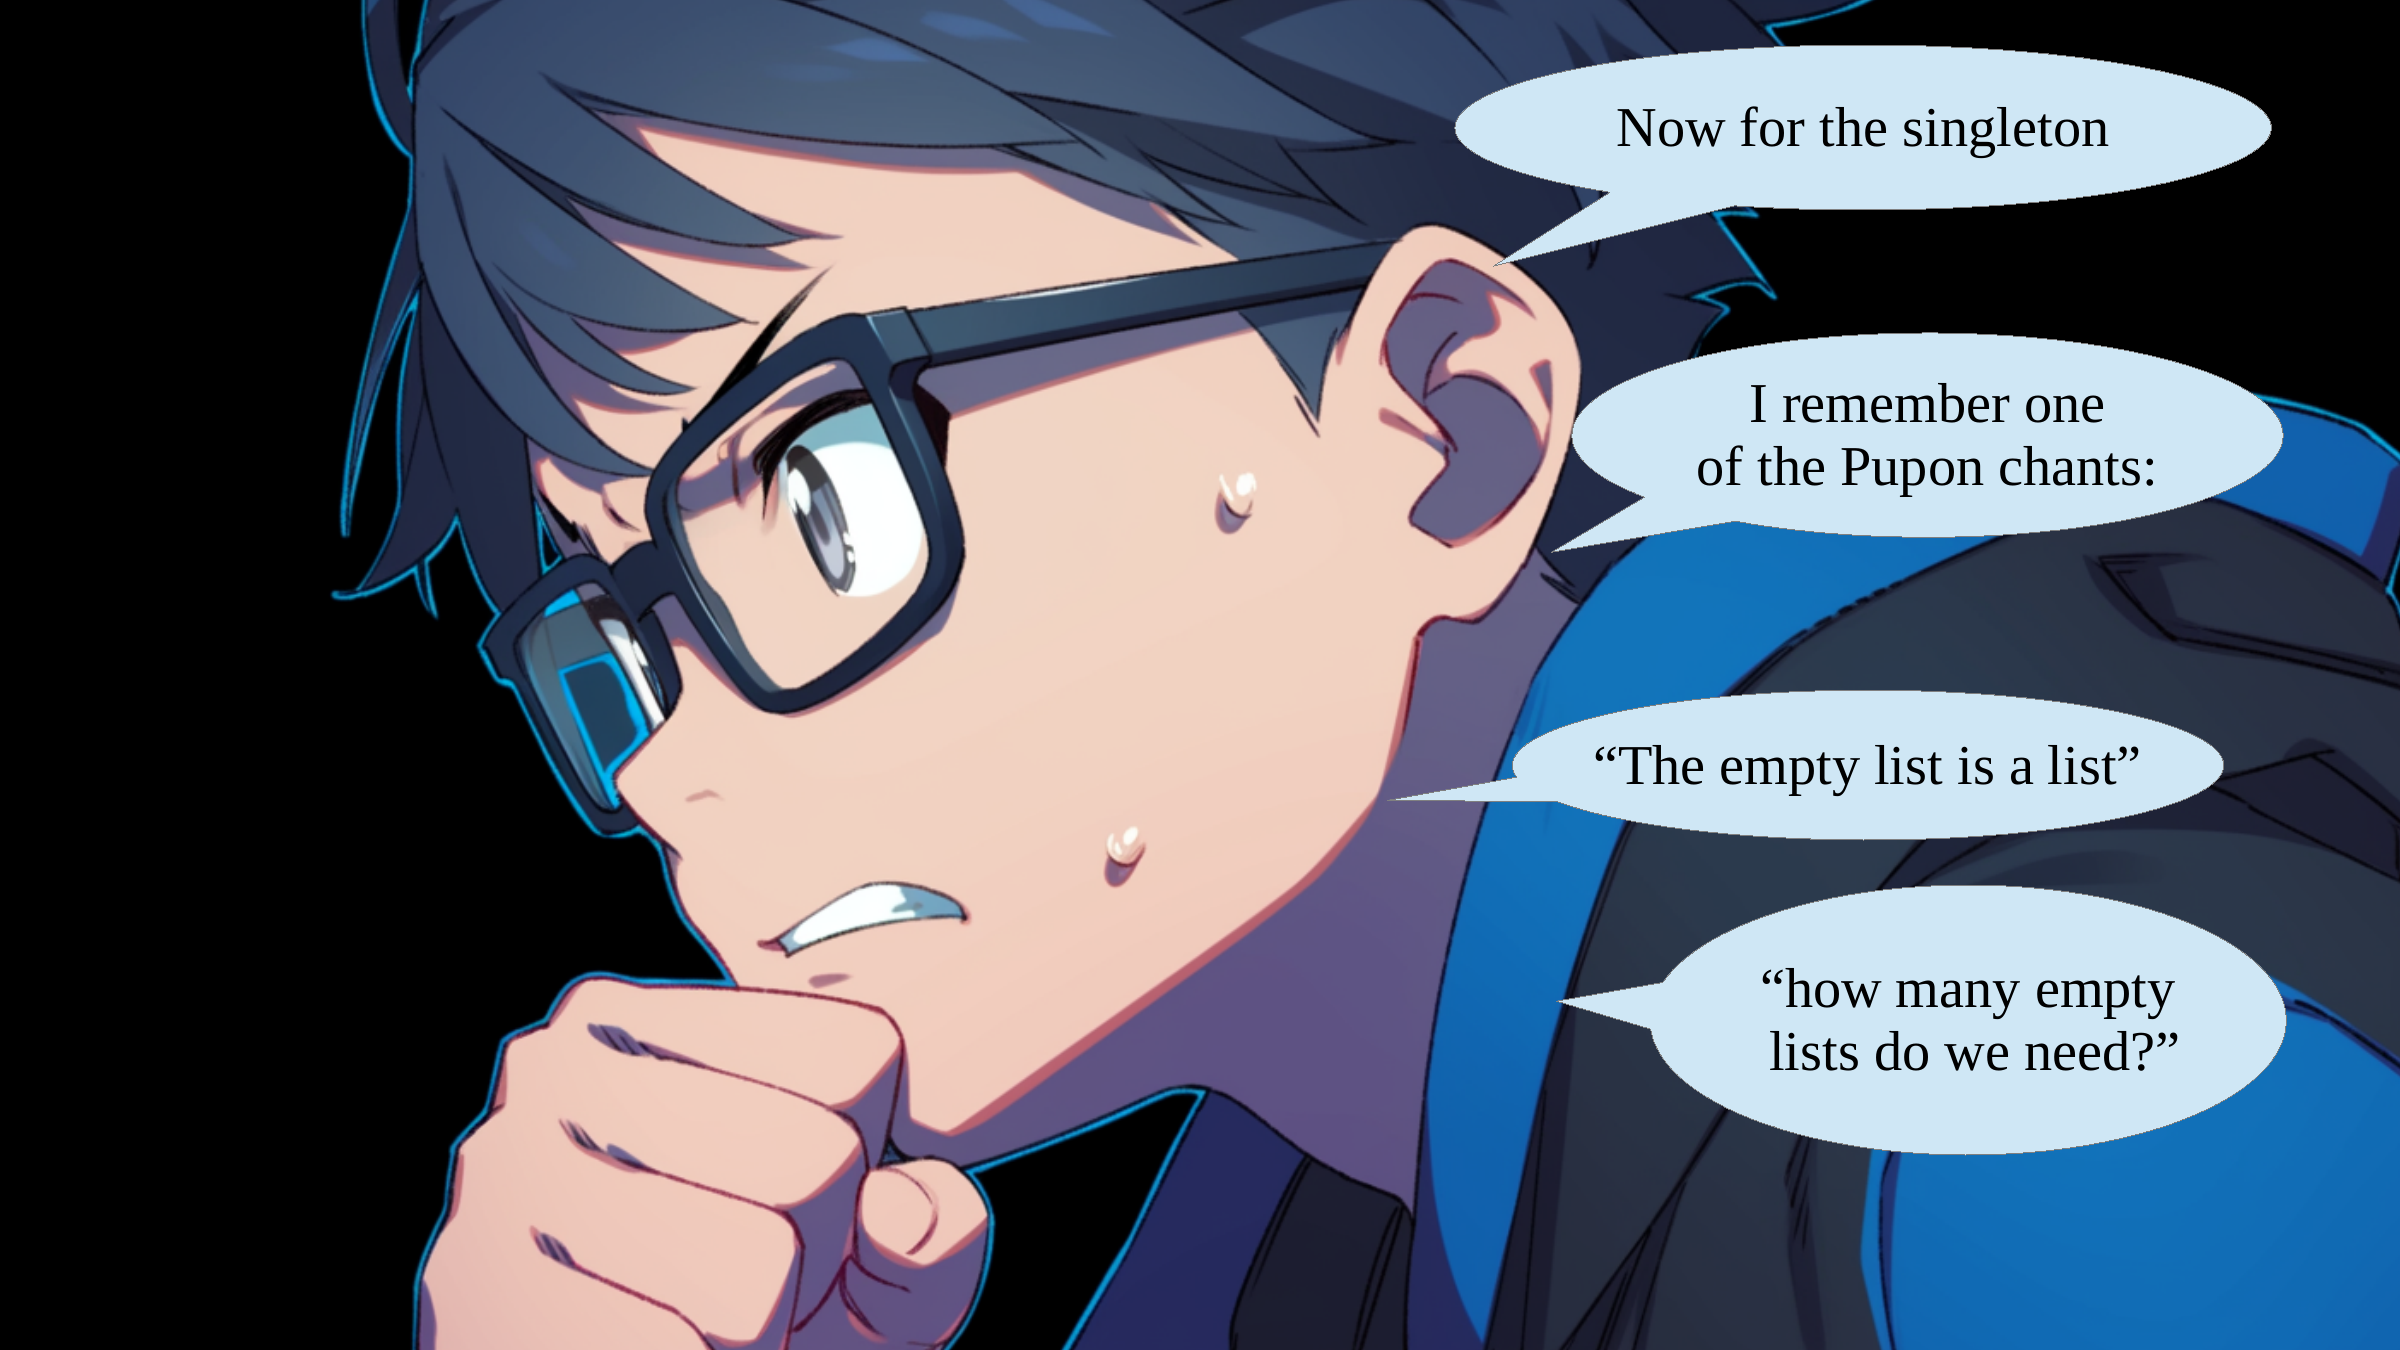

Now for the singleton
I remember one
of the Pupon chants:
“The empty list is a list”
“how many empty
 lists do we need?”